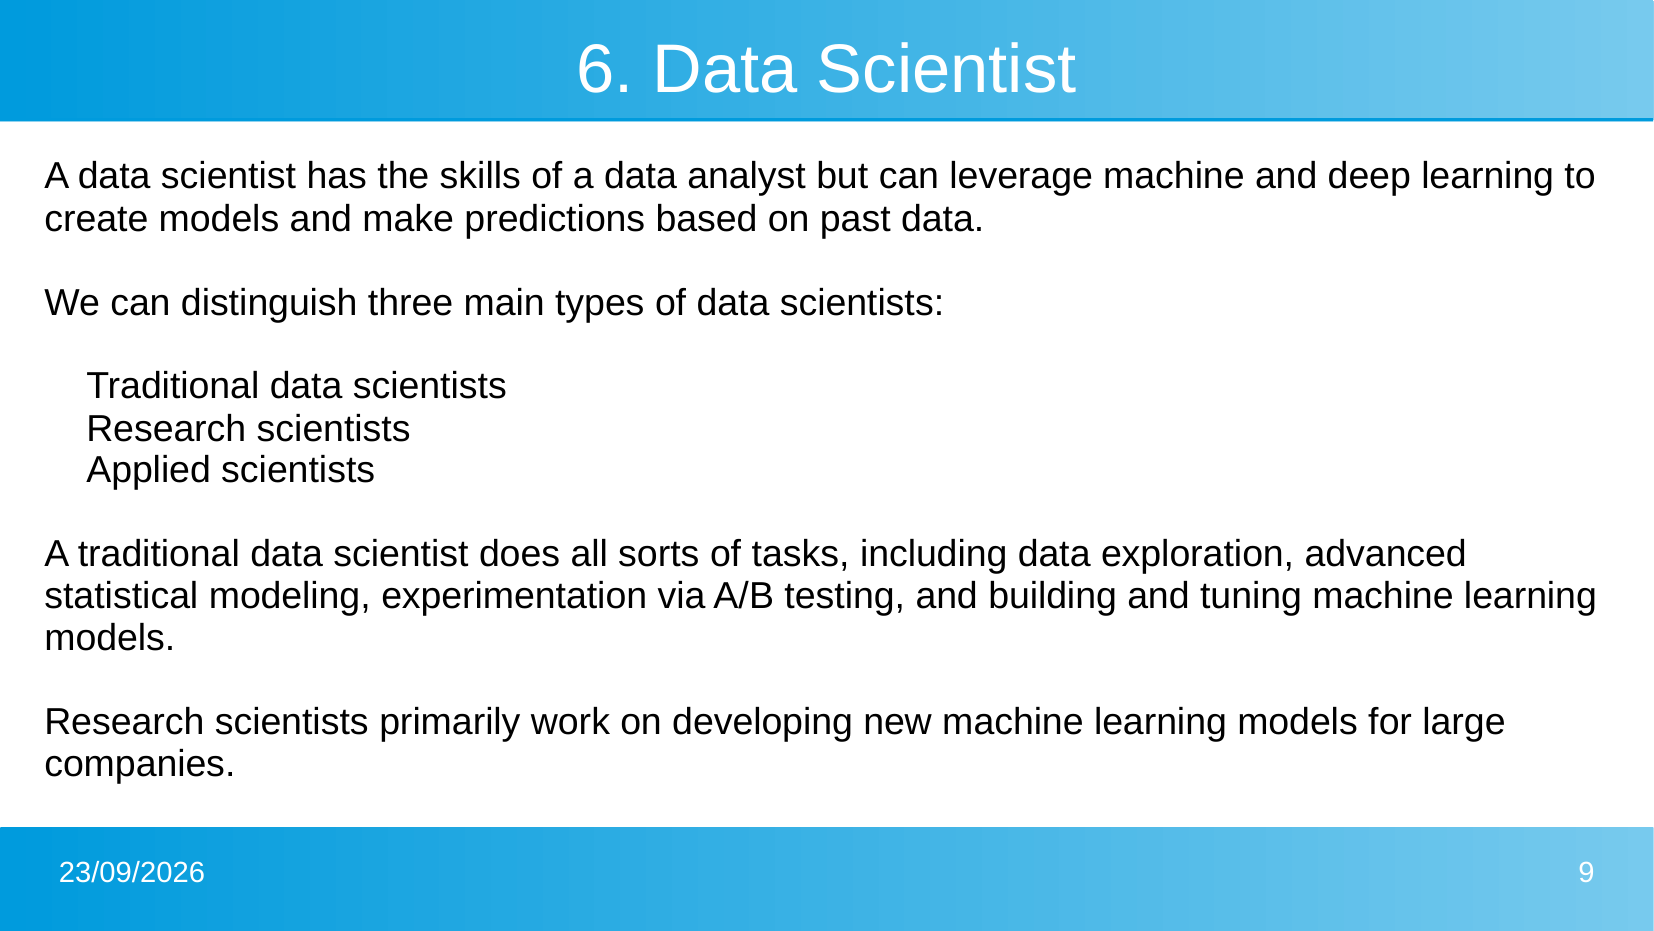

# 6. Data Scientist
A data scientist has the skills of a data analyst but can leverage machine and deep learning to create models and make predictions based on past data.
We can distinguish three main types of data scientists:
 Traditional data scientists
 Research scientists
 Applied scientists
A traditional data scientist does all sorts of tasks, including data exploration, advanced statistical modeling, experimentation via A/B testing, and building and tuning machine learning models.
Research scientists primarily work on developing new machine learning models for large companies.
9